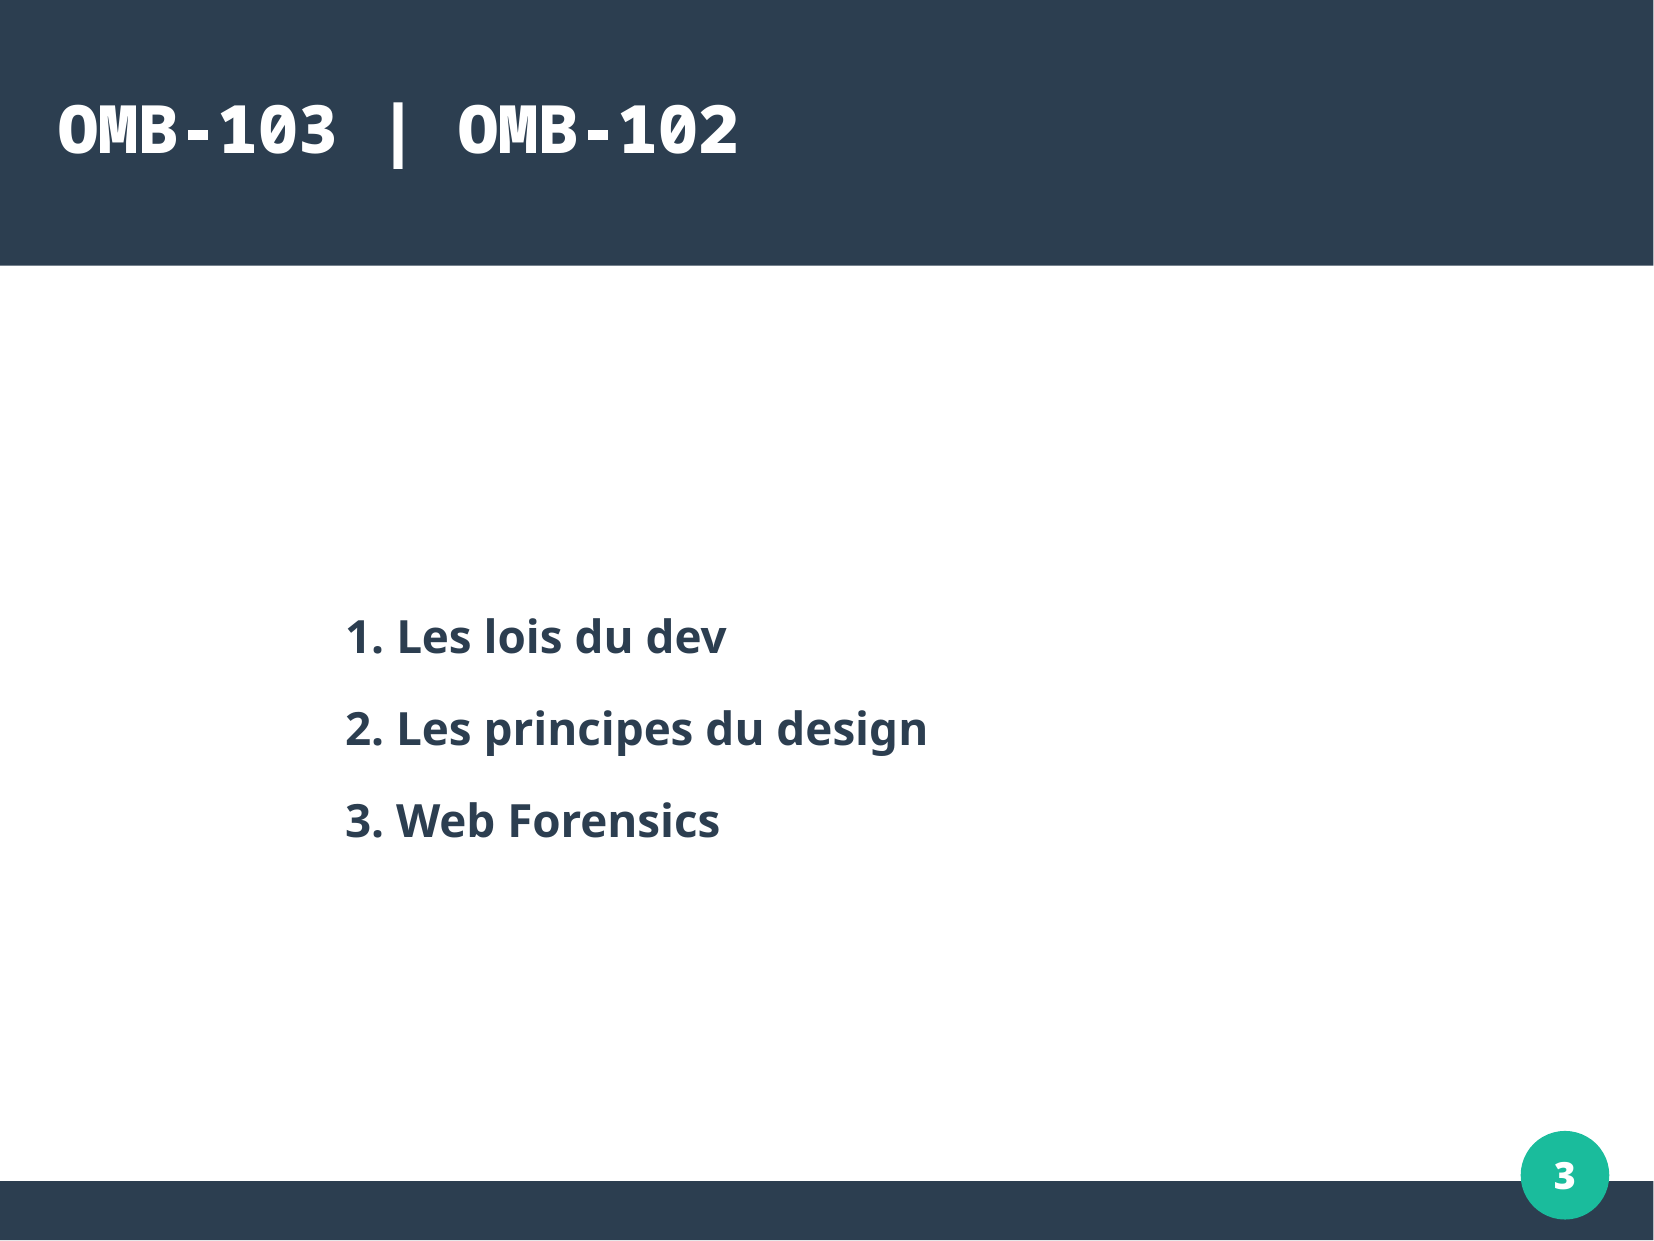

# OMB-103 | OMB-102
1. Les lois du dev
2. Les principes du design
3. Web Forensics
3